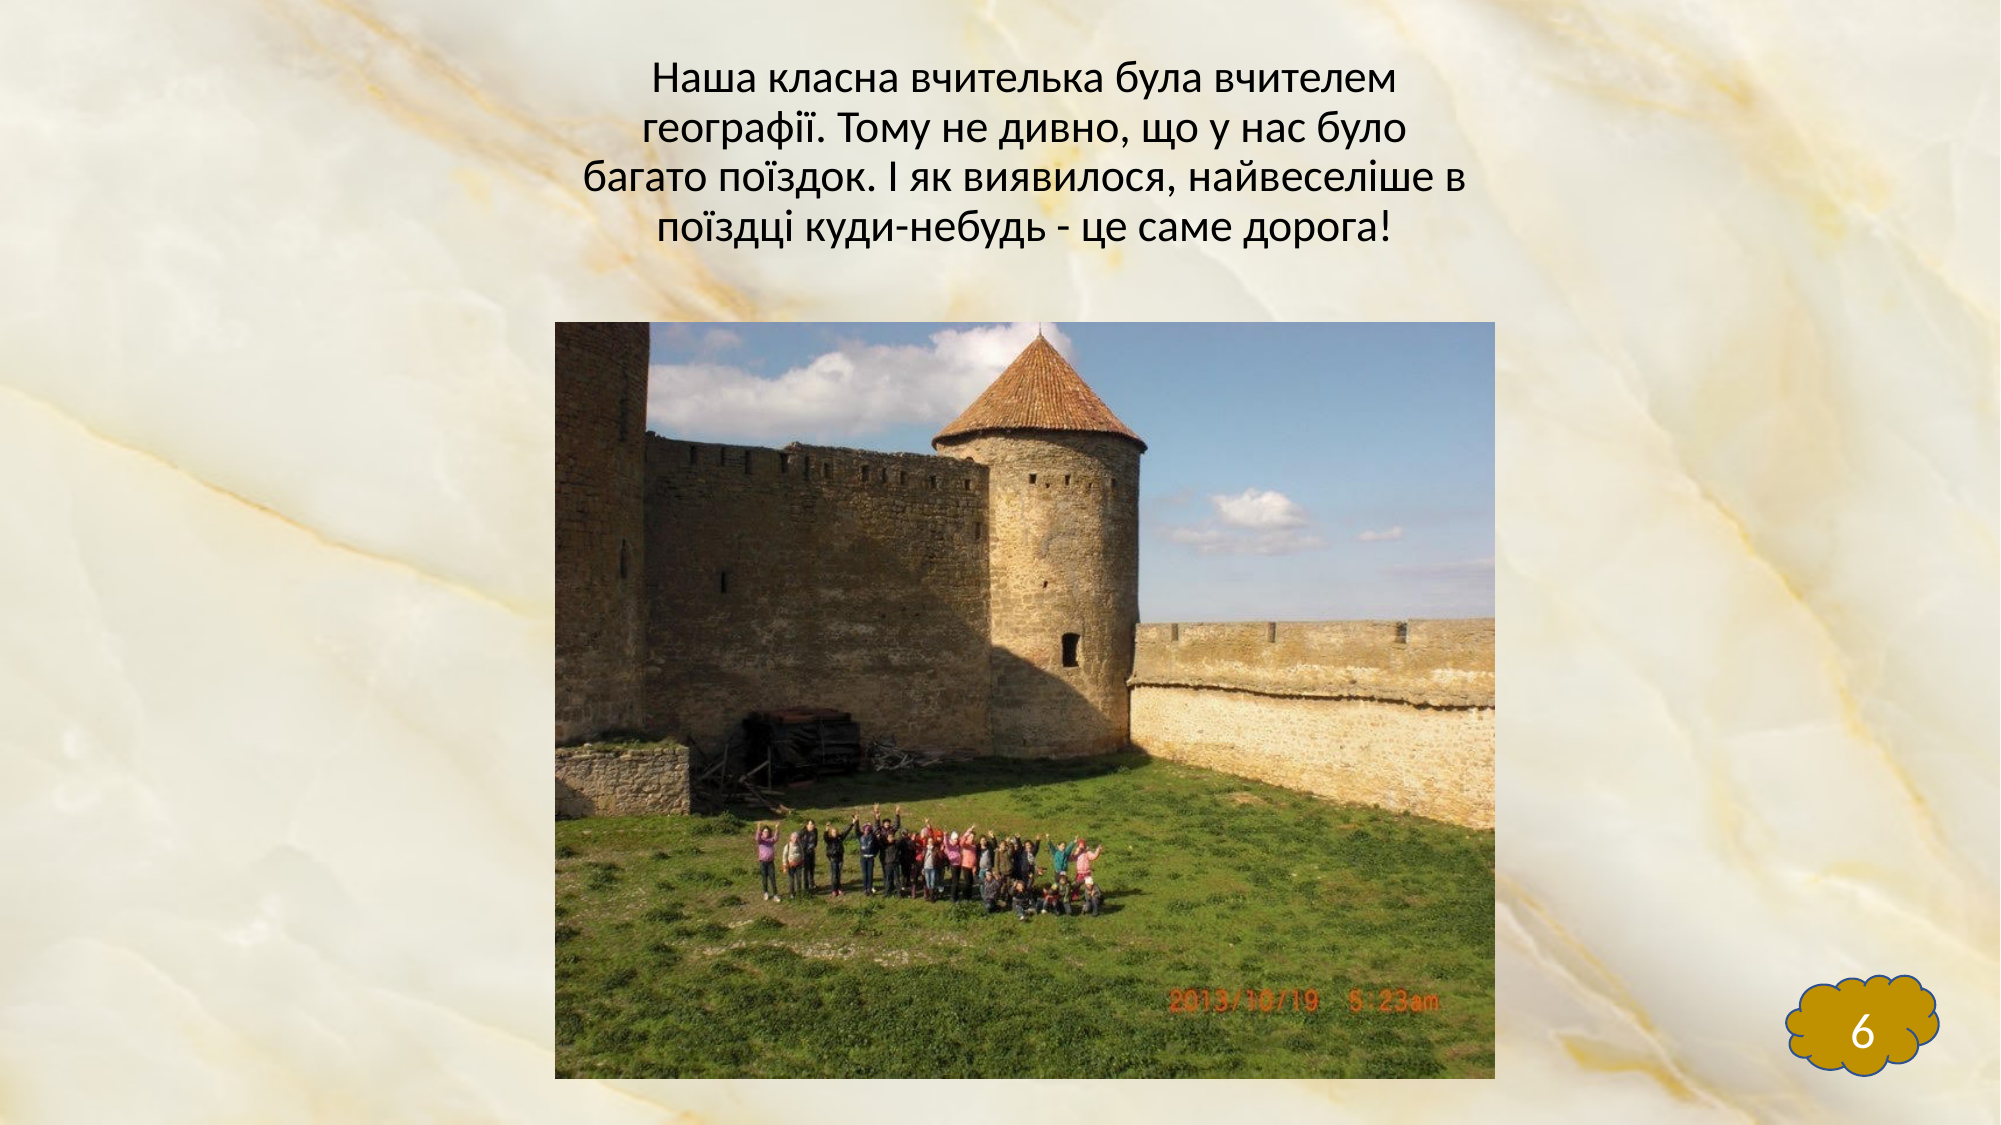

# Наша класна вчителька була вчителем географії. Тому не дивно, що у нас було багато поїздок. І як виявилося, найвеселіше в поїздці куди-небудь - це саме дорога!
 6